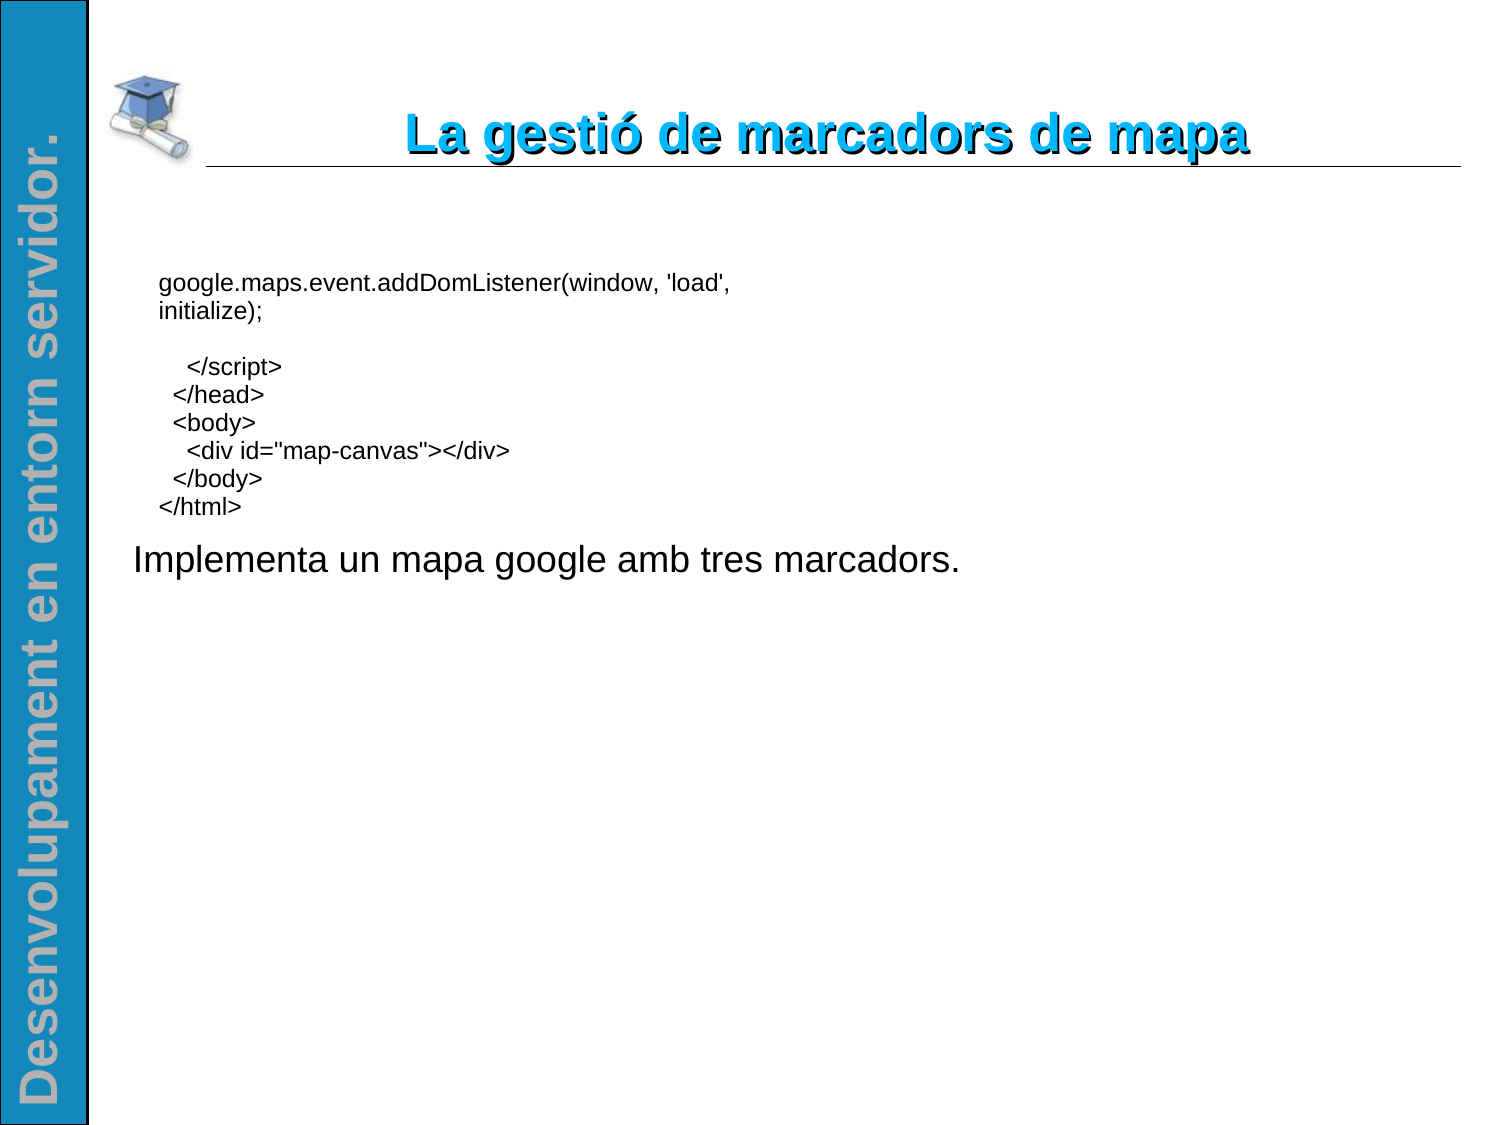

# La gestió de marcadors de mapa
google.maps.event.addDomListener(window, 'load', initialize);
 </script>
 </head>
 <body>
 <div id="map-canvas"></div>
 </body>
</html>
Implementa un mapa google amb tres marcadors.